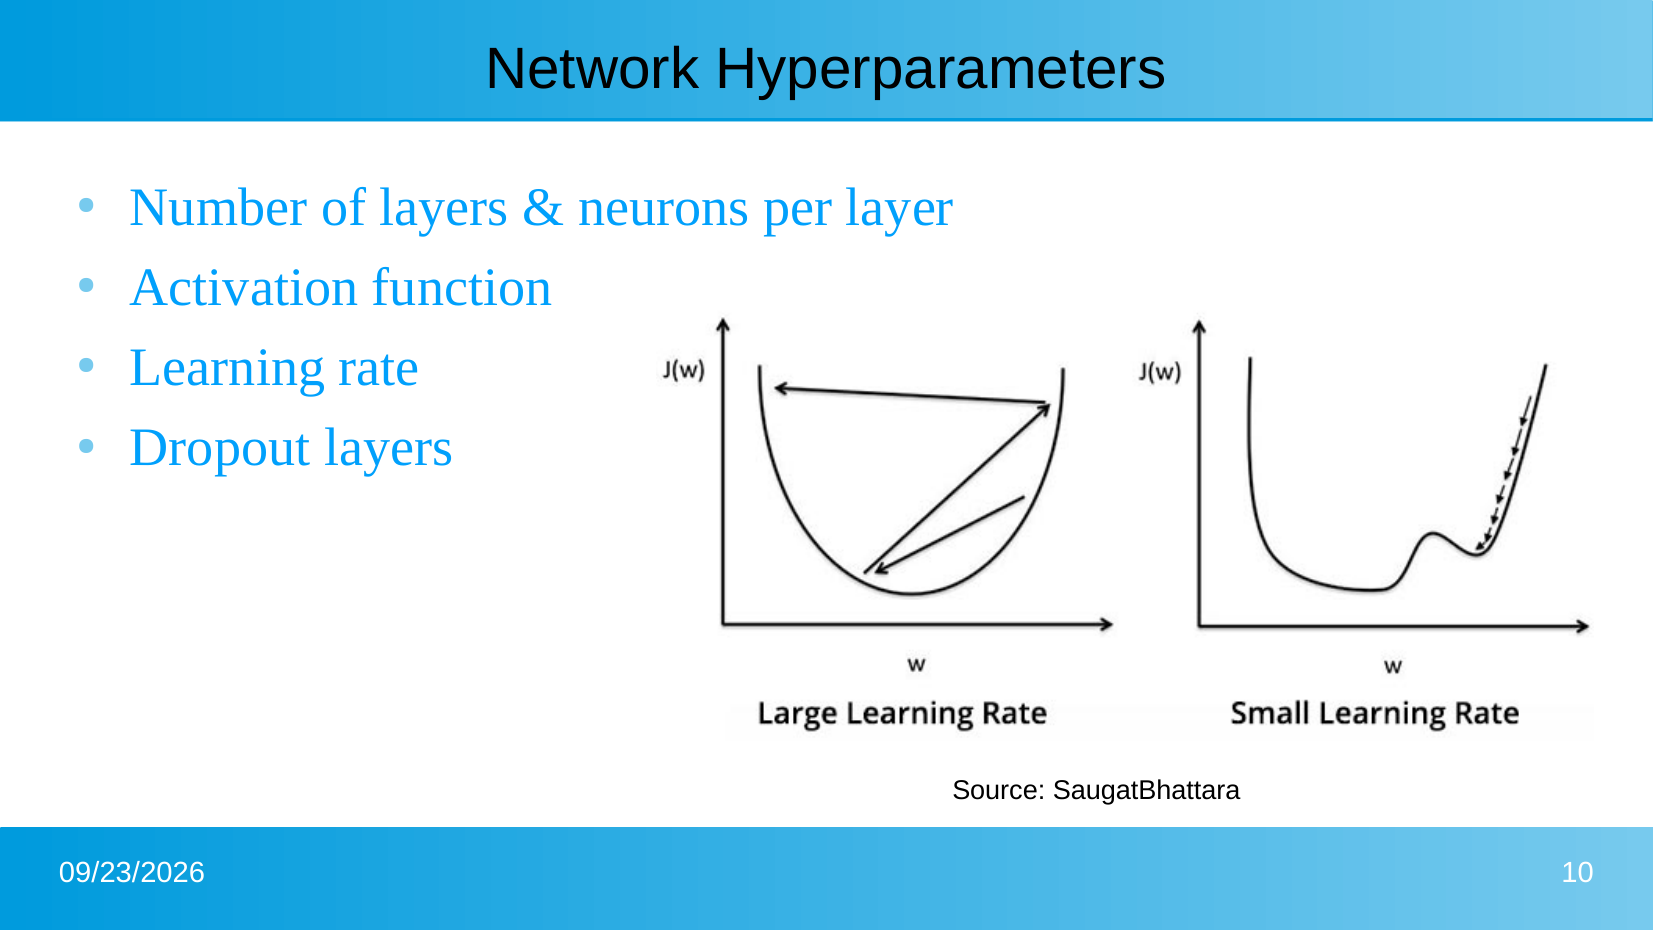

# Network Hyperparameters
Number of layers & neurons per layer
Activation function
Learning rate
Dropout layers
Source: SaugatBhattara
10